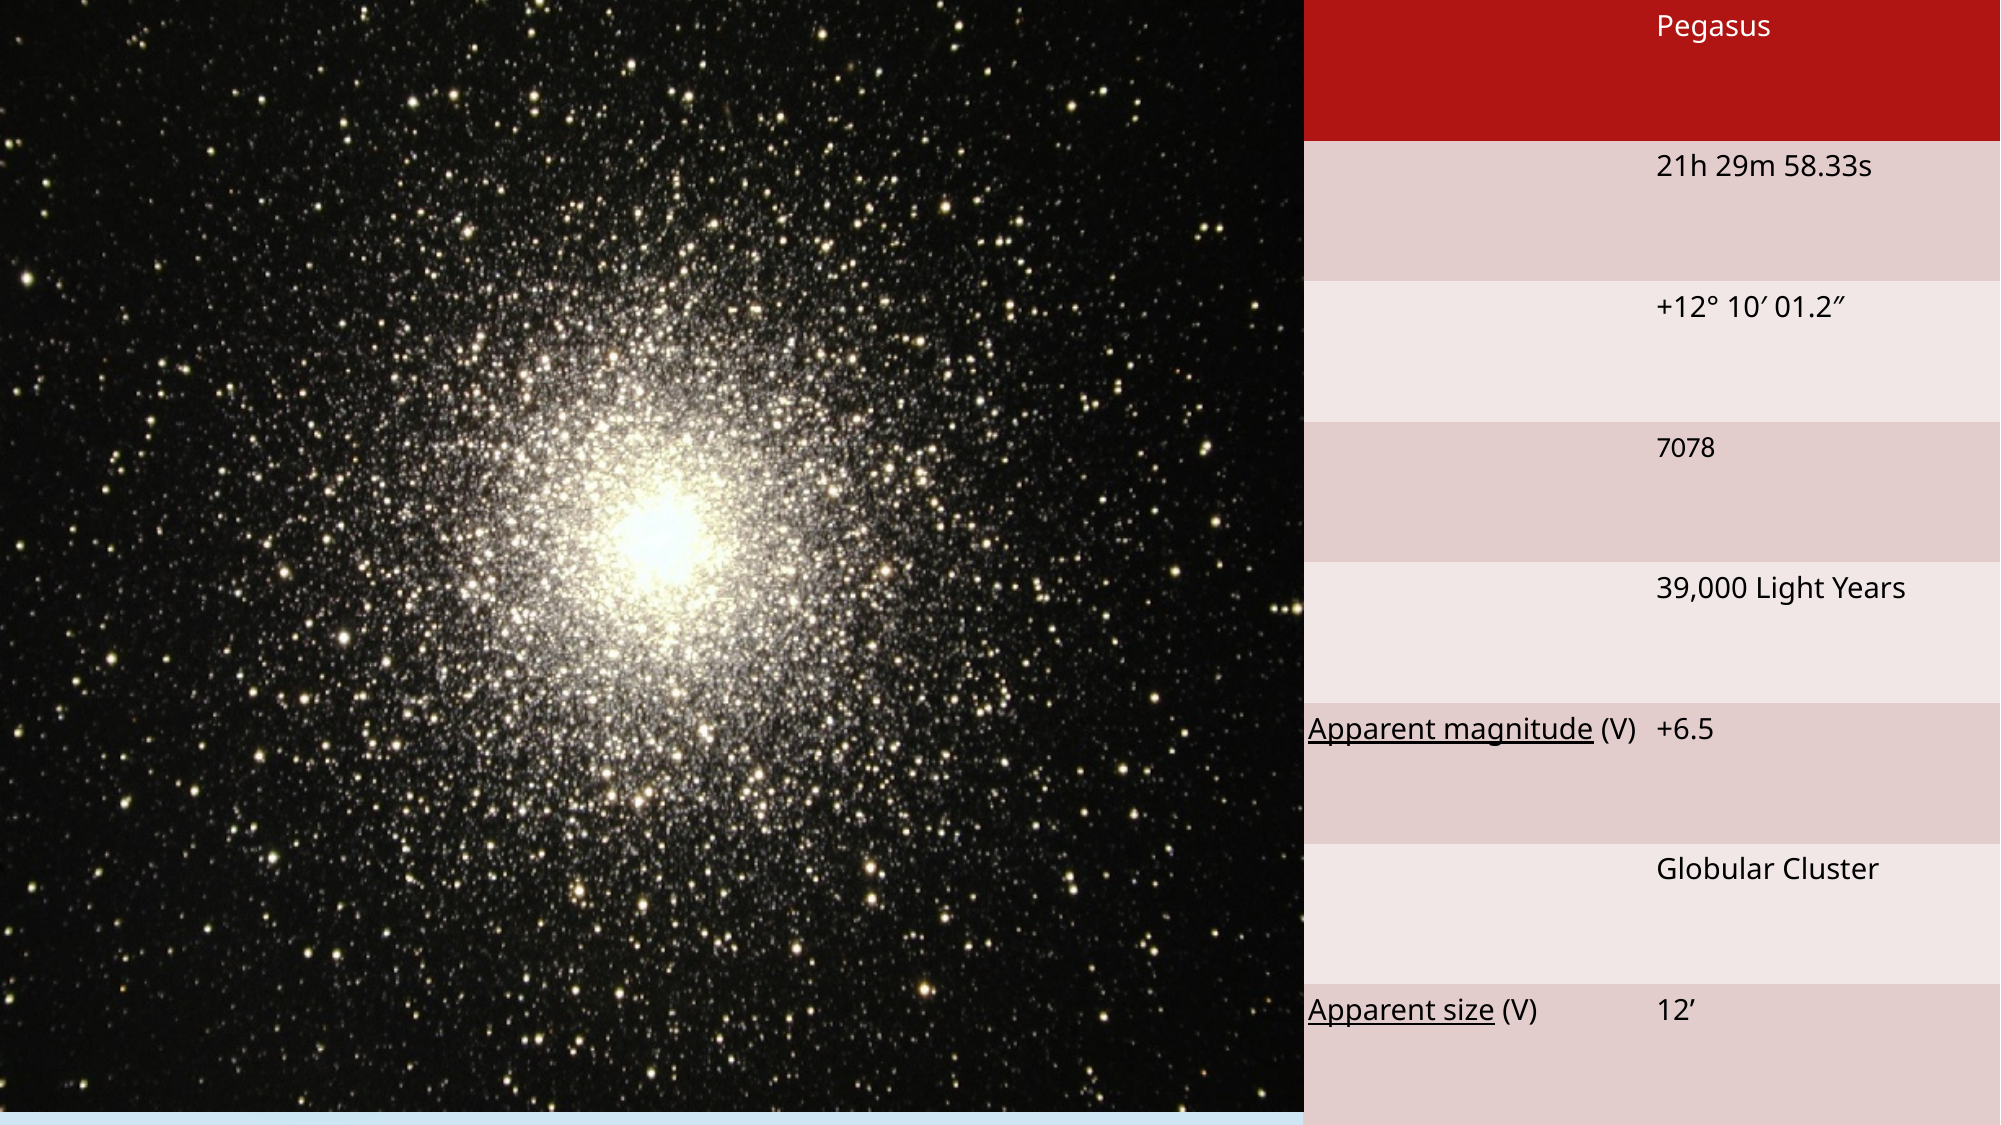

| | Pegasus |
| --- | --- |
| | 21h 29m 58.33s |
| | +12° 10′ 01.2″ |
| | 7078 |
| | 39,000 Light Years |
| Apparent magnitude (V) | +6.5 |
| | Globular Cluster |
| Apparent size (V) | 12’ |